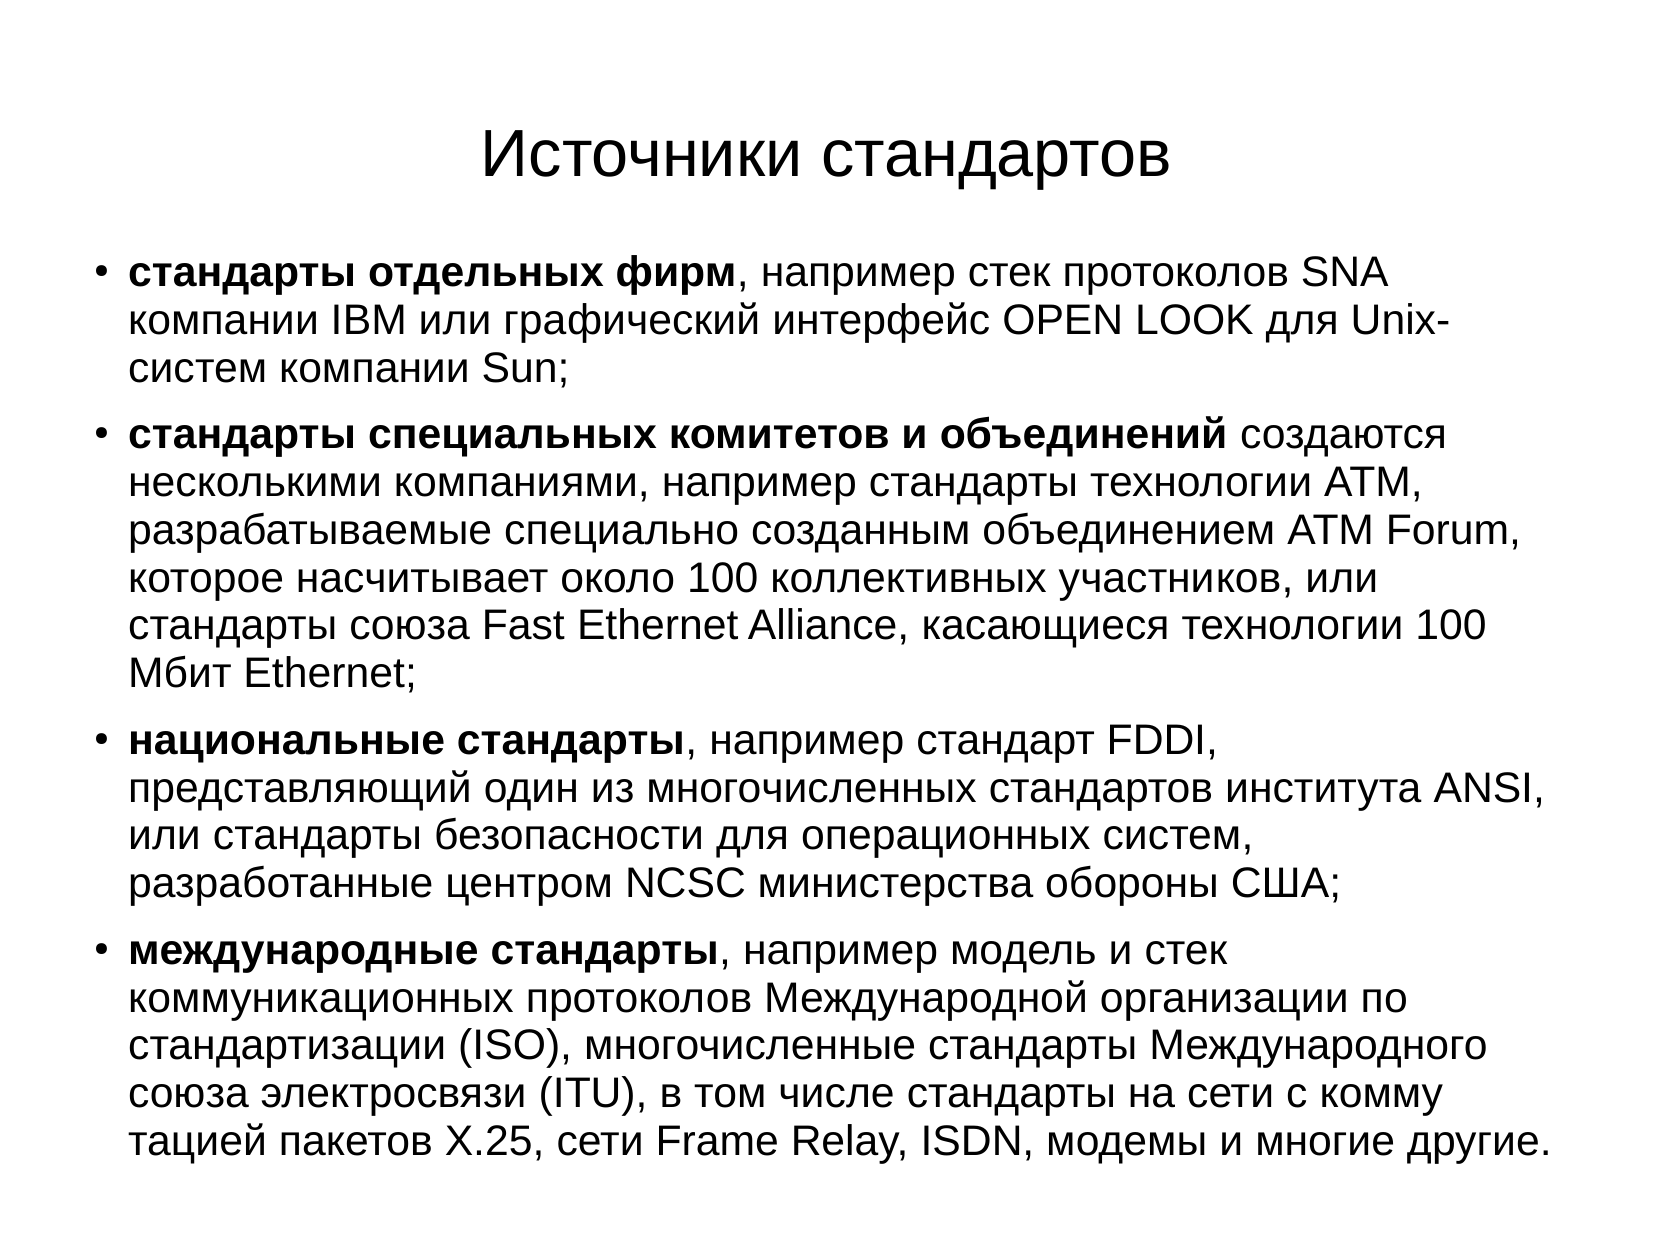

# Источники стандартов
стандарты отдельных фирм, например стек протоколов SNA компании IBM или гра­фический интерфейс OPEN LOOK для Unix-систем компании Sun;
стандарты специальных комитетов и объединений создаются несколькими компани­ями, например стандарты технологии ATM, разрабатываемые специально созданным объединением ATM Forum, которое насчитывает около 100 коллективных участни­ков, или стандарты союза Fast Ethernet Alliance, касающиеся технологии 100 Мбит Ethernet;
национальные стандарты, например стандарт FDDI, представляющий один из много­численных стандартов института ANSI, или стандарты безопасности для операционных систем, разработанные центром NCSC министерства обороны США;
международные стандарты, например модель и стек коммуникационных протоколов Международной организации по стандартизации (ISO), многочисленные стандарты Международного союза электросвязи (ITU), в том числе стандарты на сети с комму­тацией пакетов Х.25, сети Frame Relay, ISDN, модемы и многие другие.